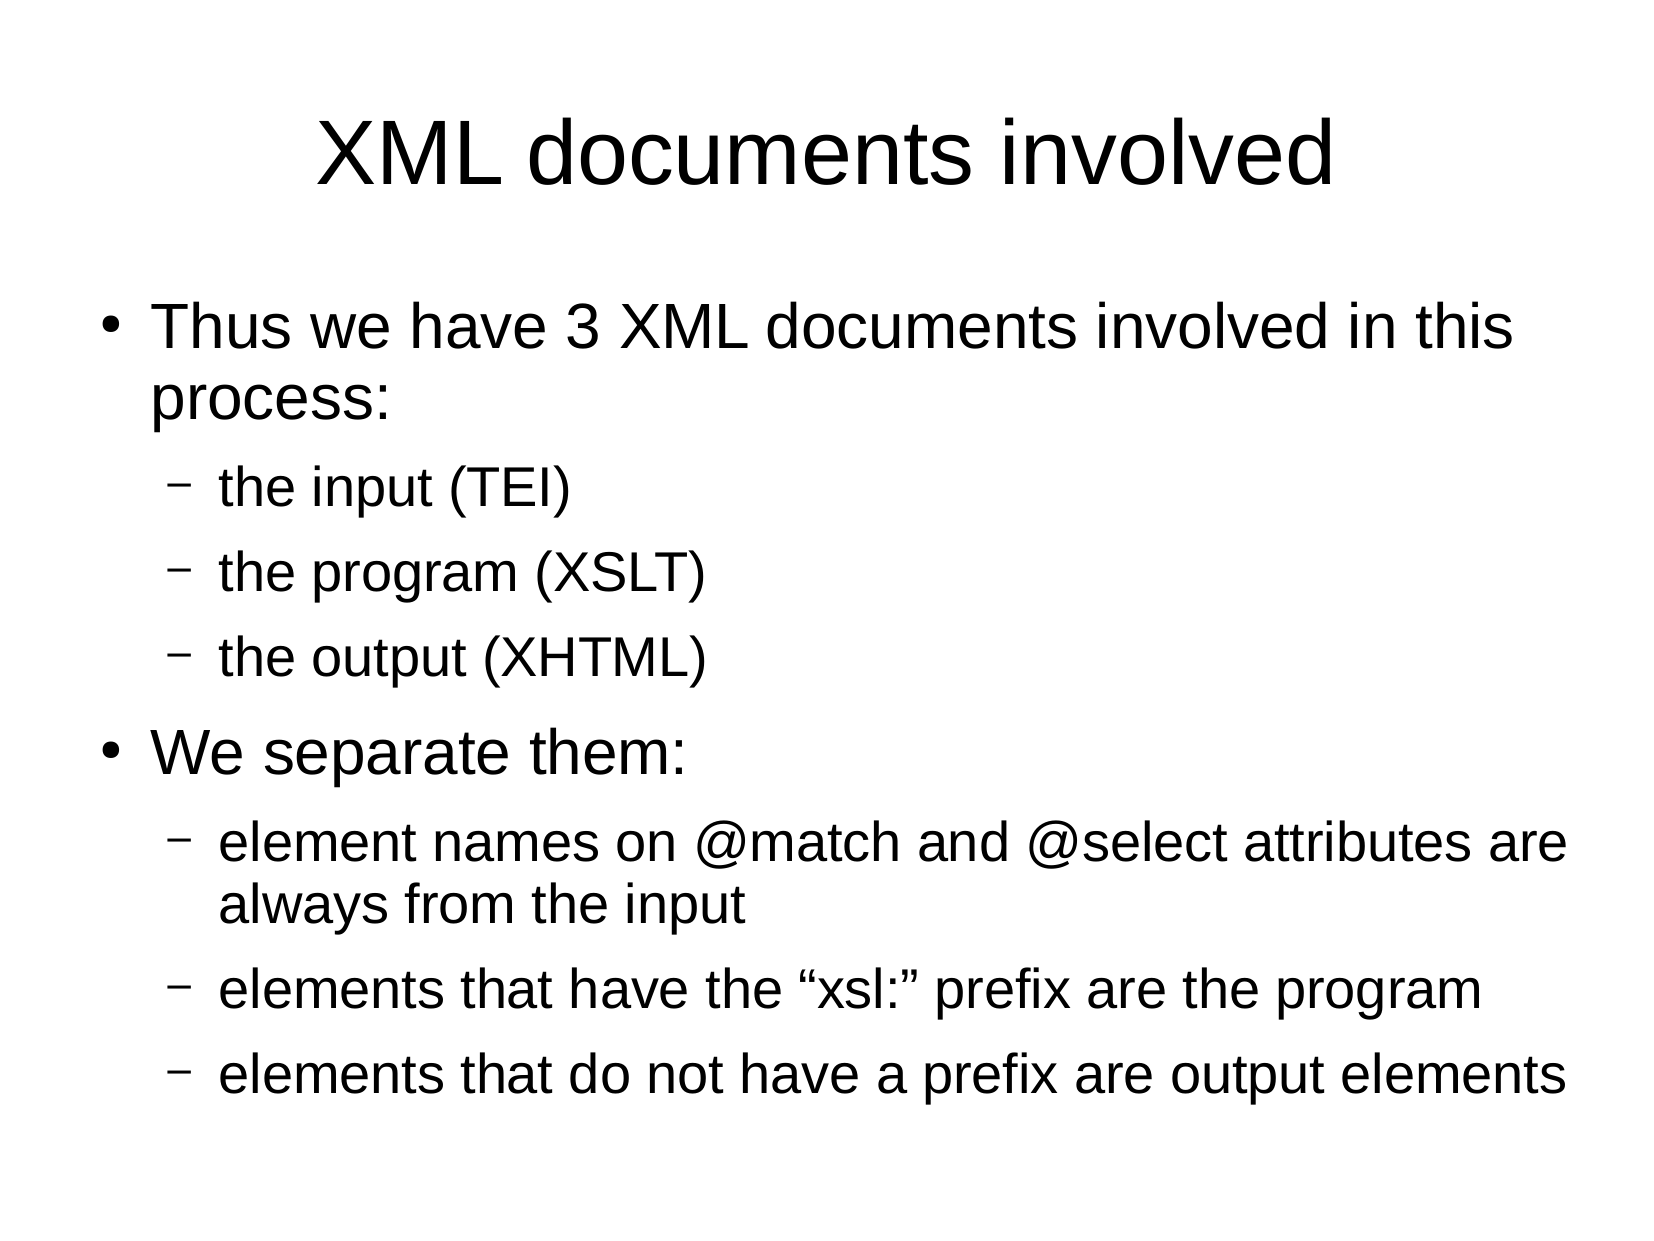

# XML documents involved
Thus we have 3 XML documents involved in this process:
the input (TEI)
the program (XSLT)
the output (XHTML)
We separate them:
element names on @match and @select attributes are always from the input
elements that have the “xsl:” prefix are the program
elements that do not have a prefix are output elements